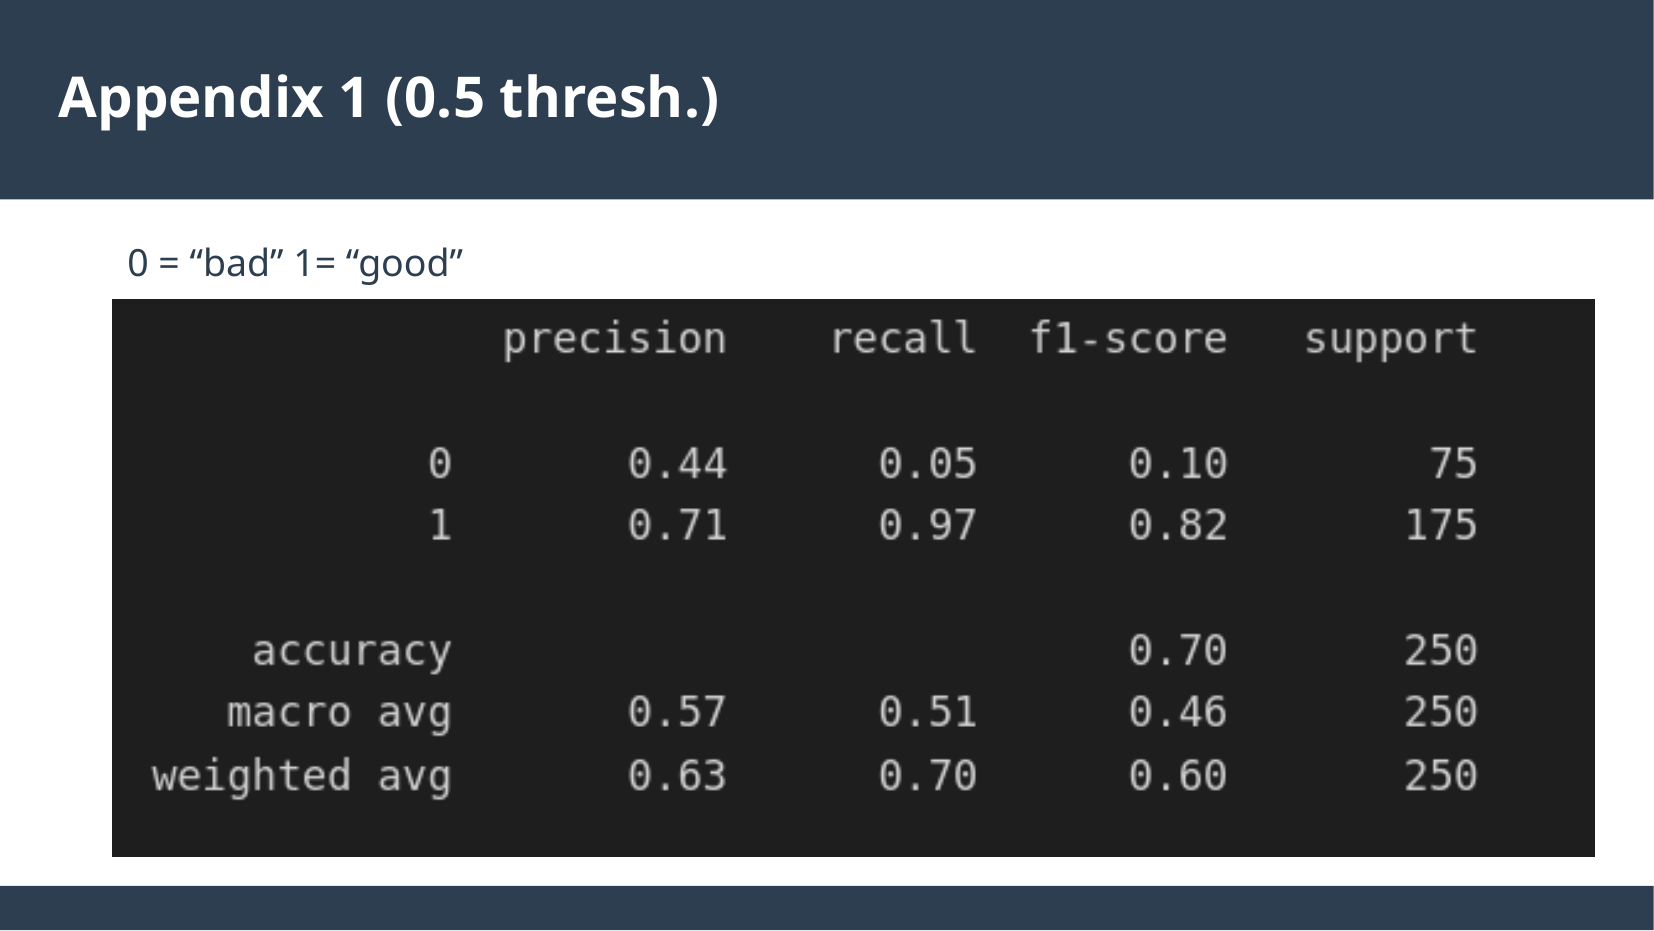

# Appendix 1 (0.5 thresh.)
0 = “bad” 1= “good”